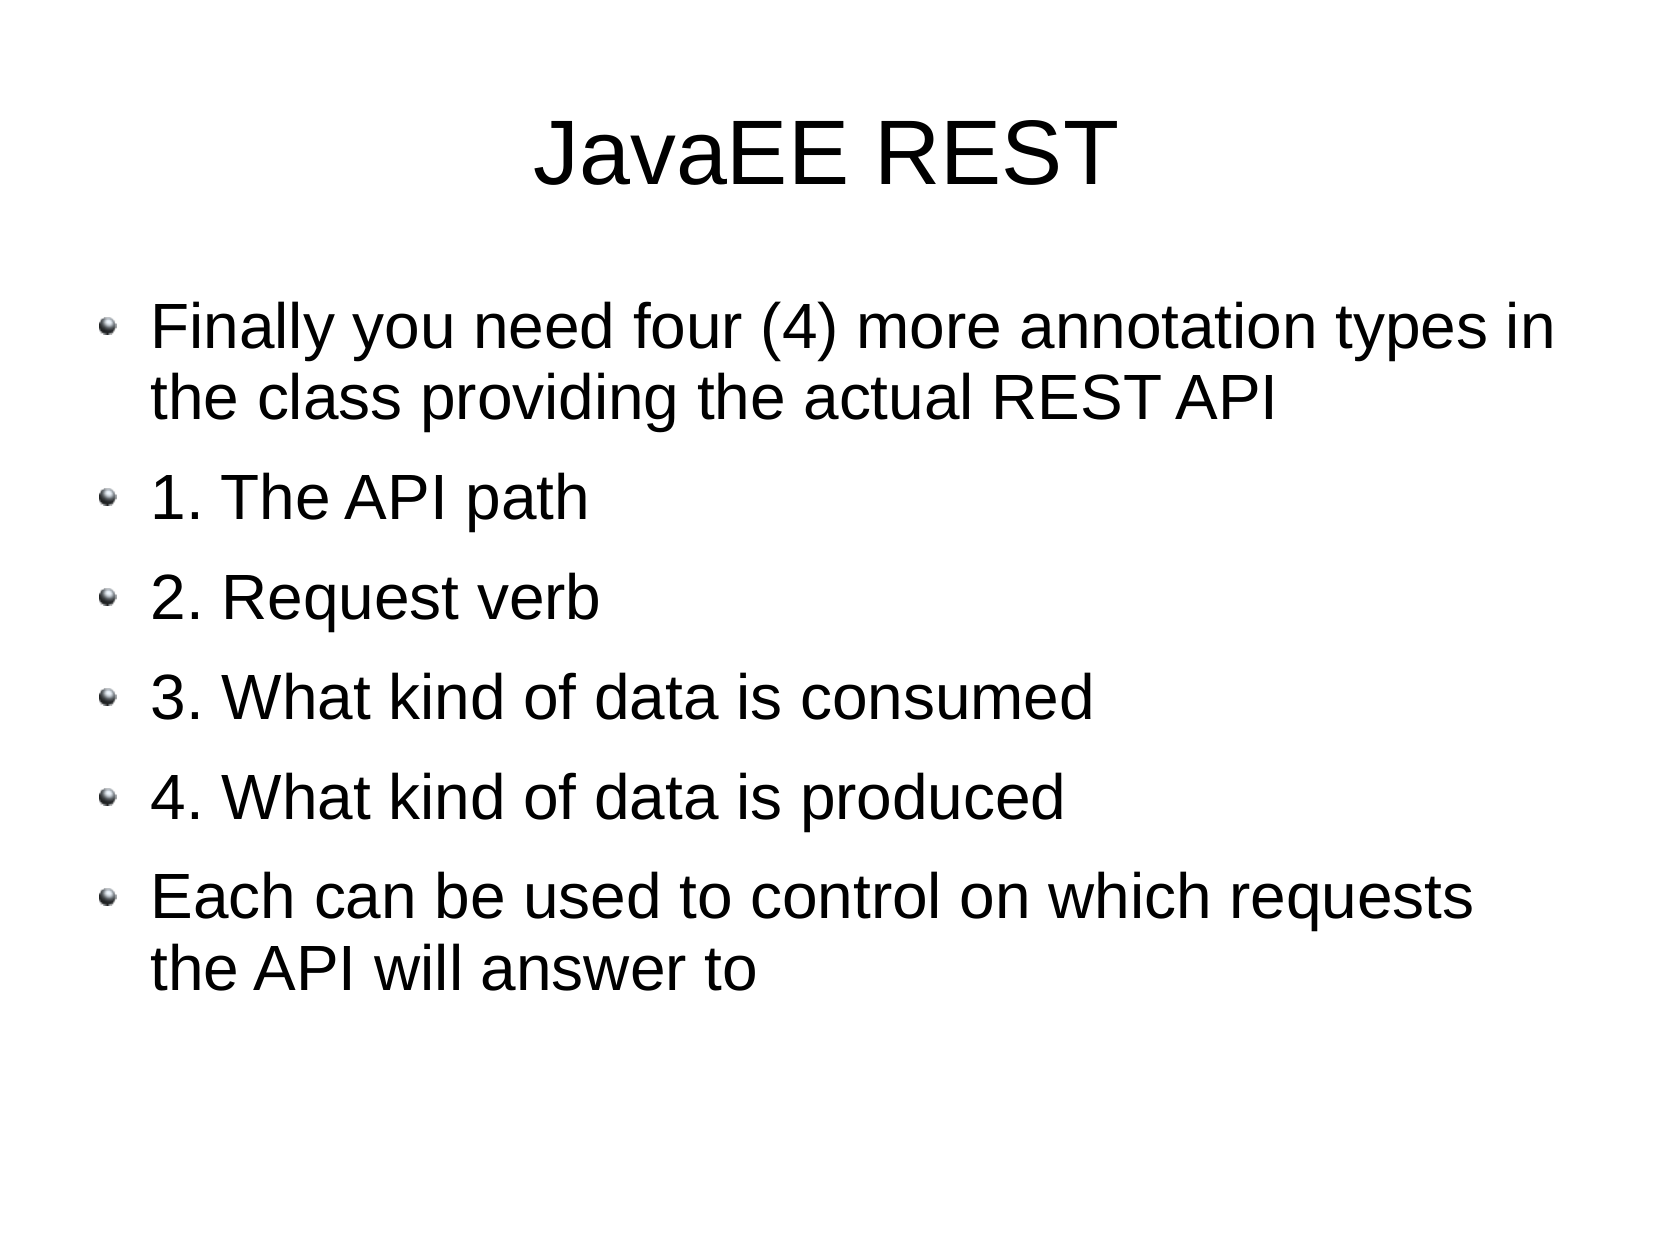

# JavaEE REST
Finally you need four (4) more annotation types in the class providing the actual REST API
1. The API path
2. Request verb
3. What kind of data is consumed
4. What kind of data is produced
Each can be used to control on which requests the API will answer to